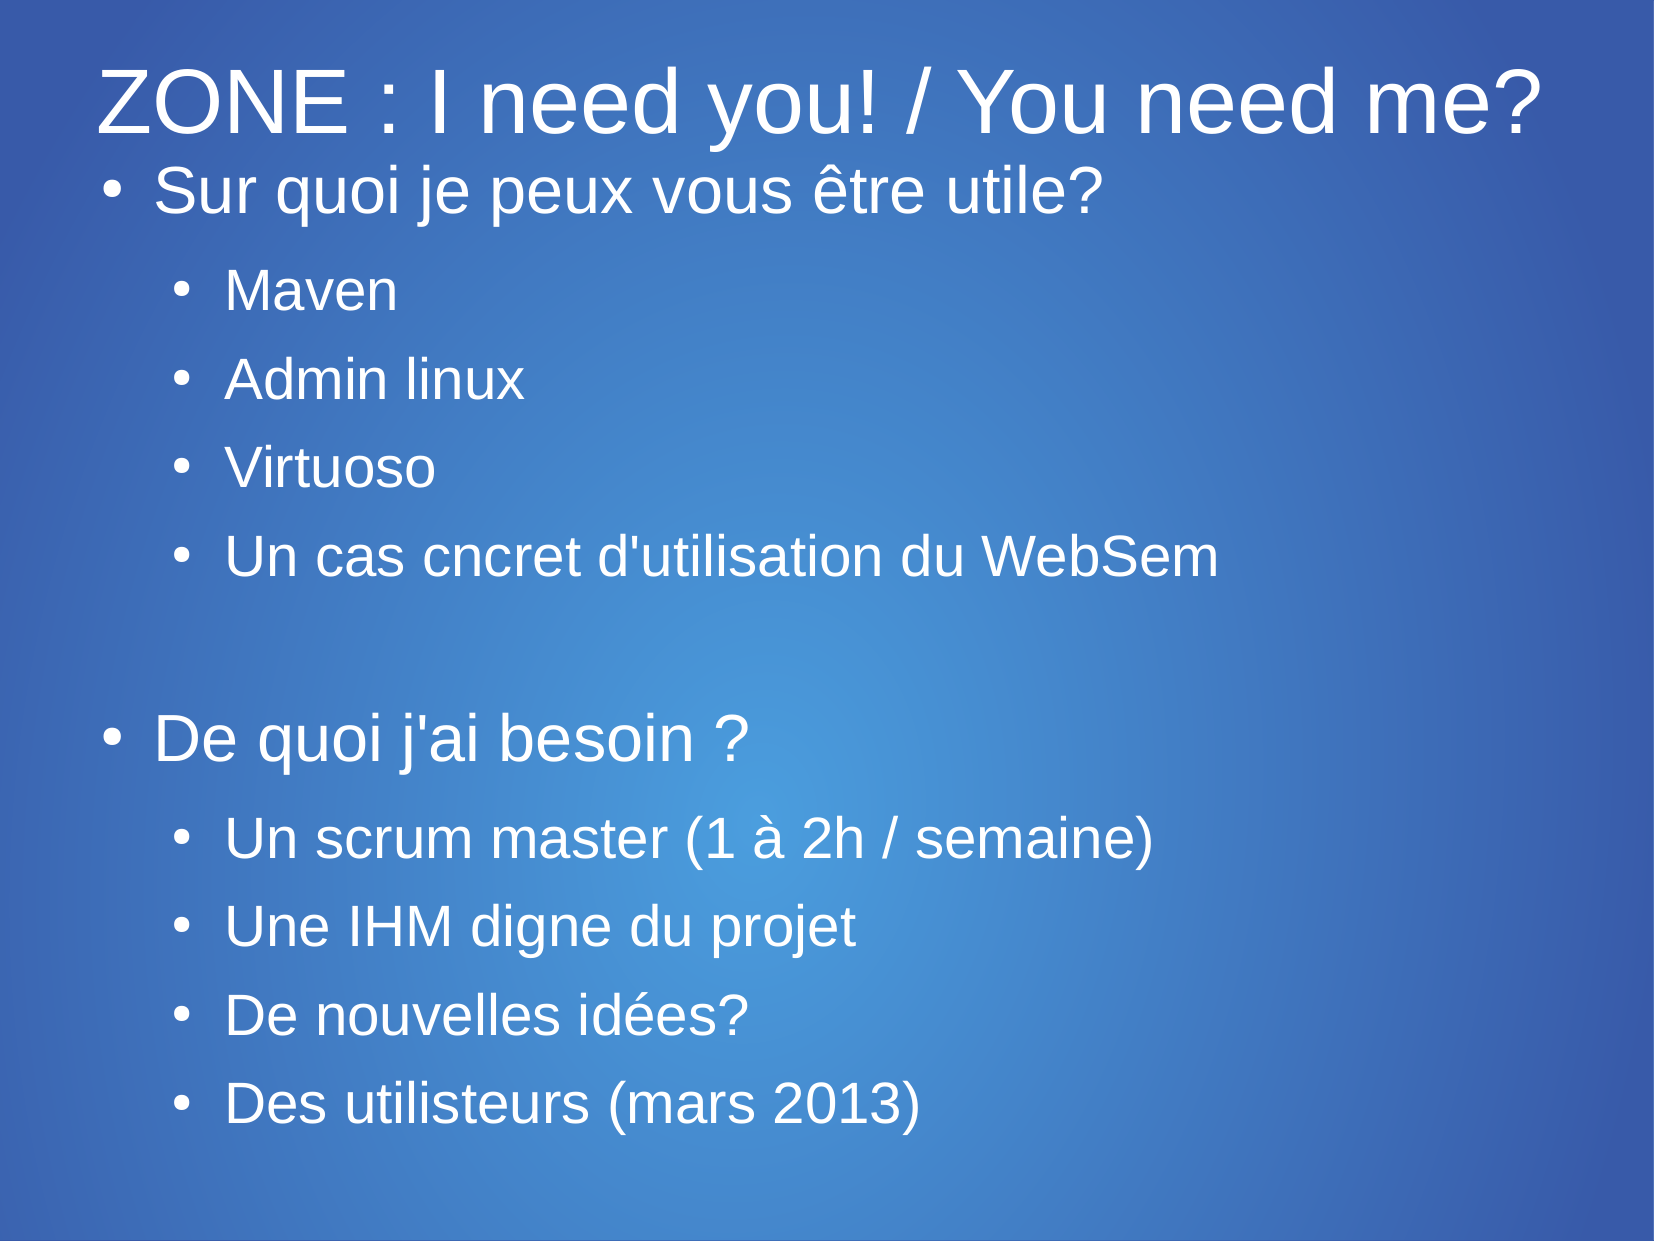

# ZONE : I need you! / You need me?
Sur quoi je peux vous être utile?
Maven
Admin linux
Virtuoso
Un cas cncret d'utilisation du WebSem
De quoi j'ai besoin ?
Un scrum master (1 à 2h / semaine)
Une IHM digne du projet
De nouvelles idées?
Des utilisteurs (mars 2013)